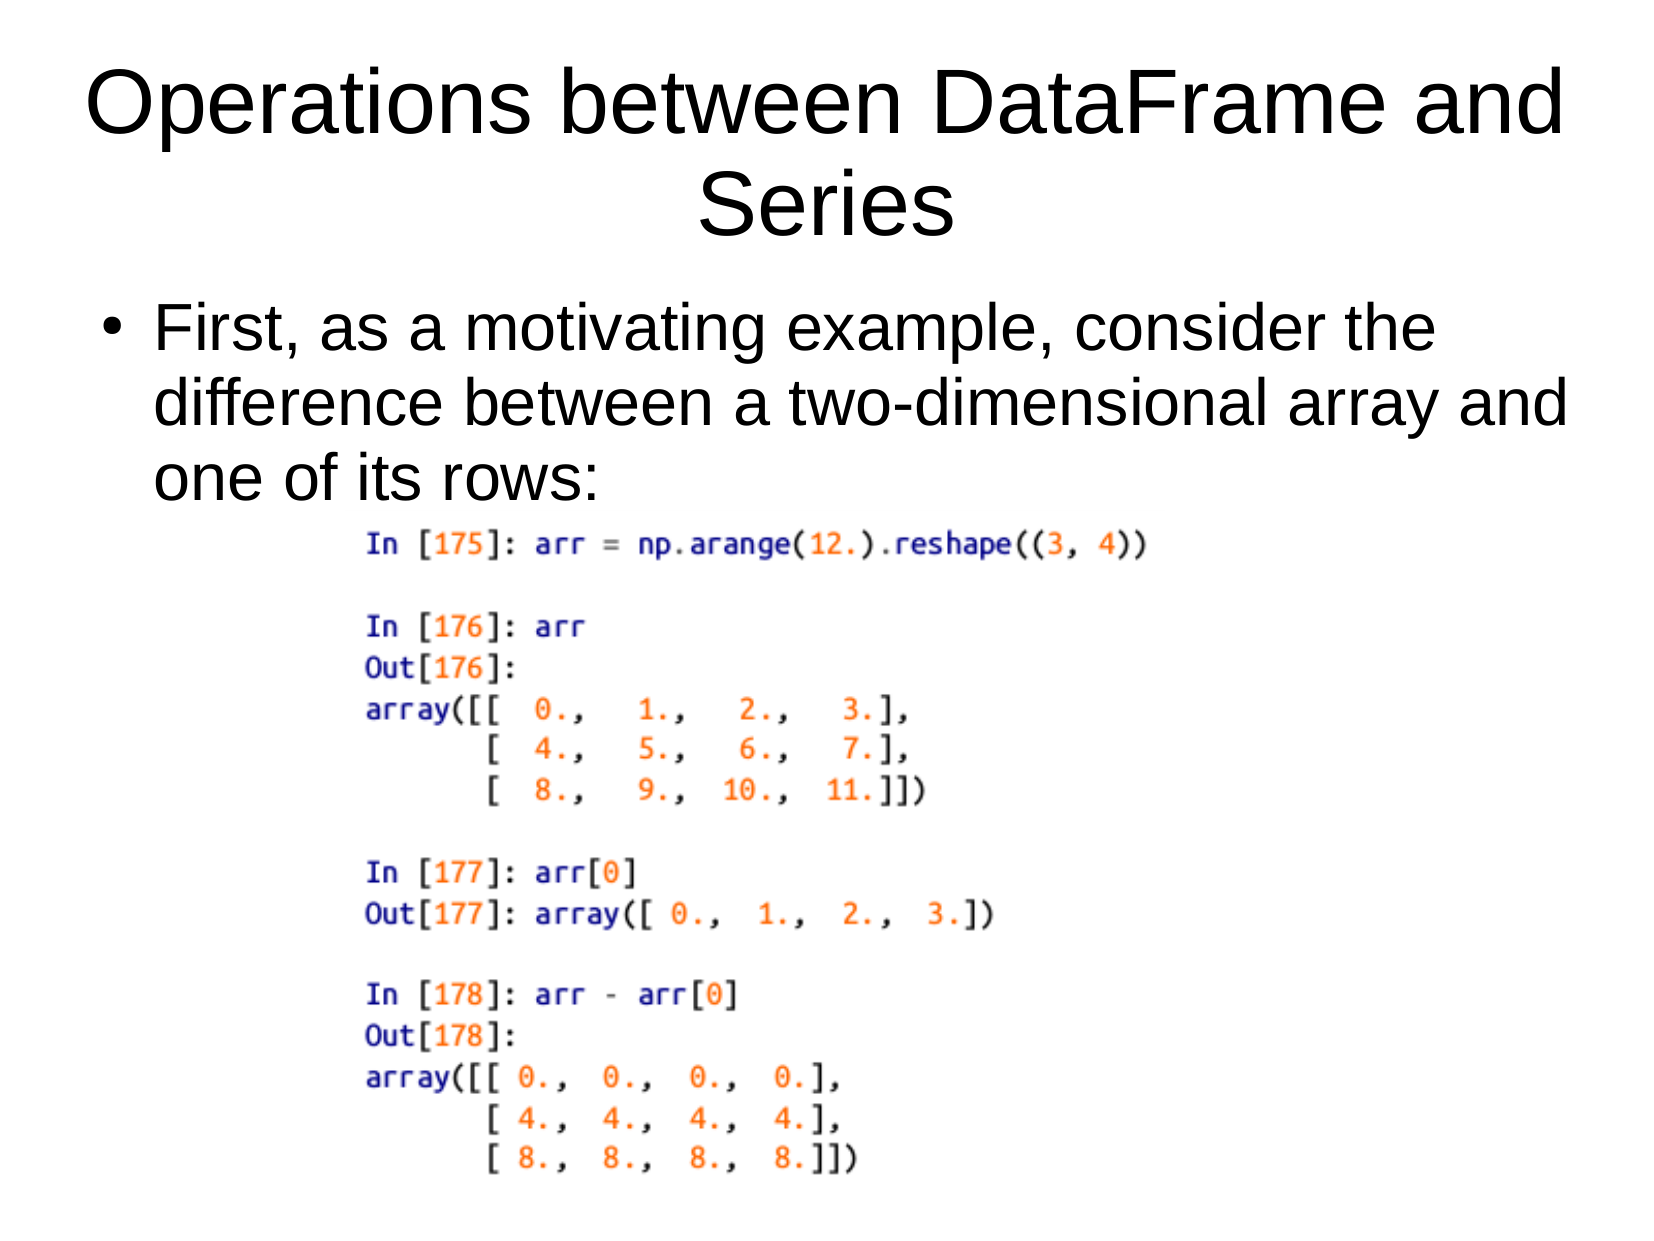

# Operations between DataFrame and Series
First, as a motivating example, consider the difference between a two-dimensional array and one of its rows: